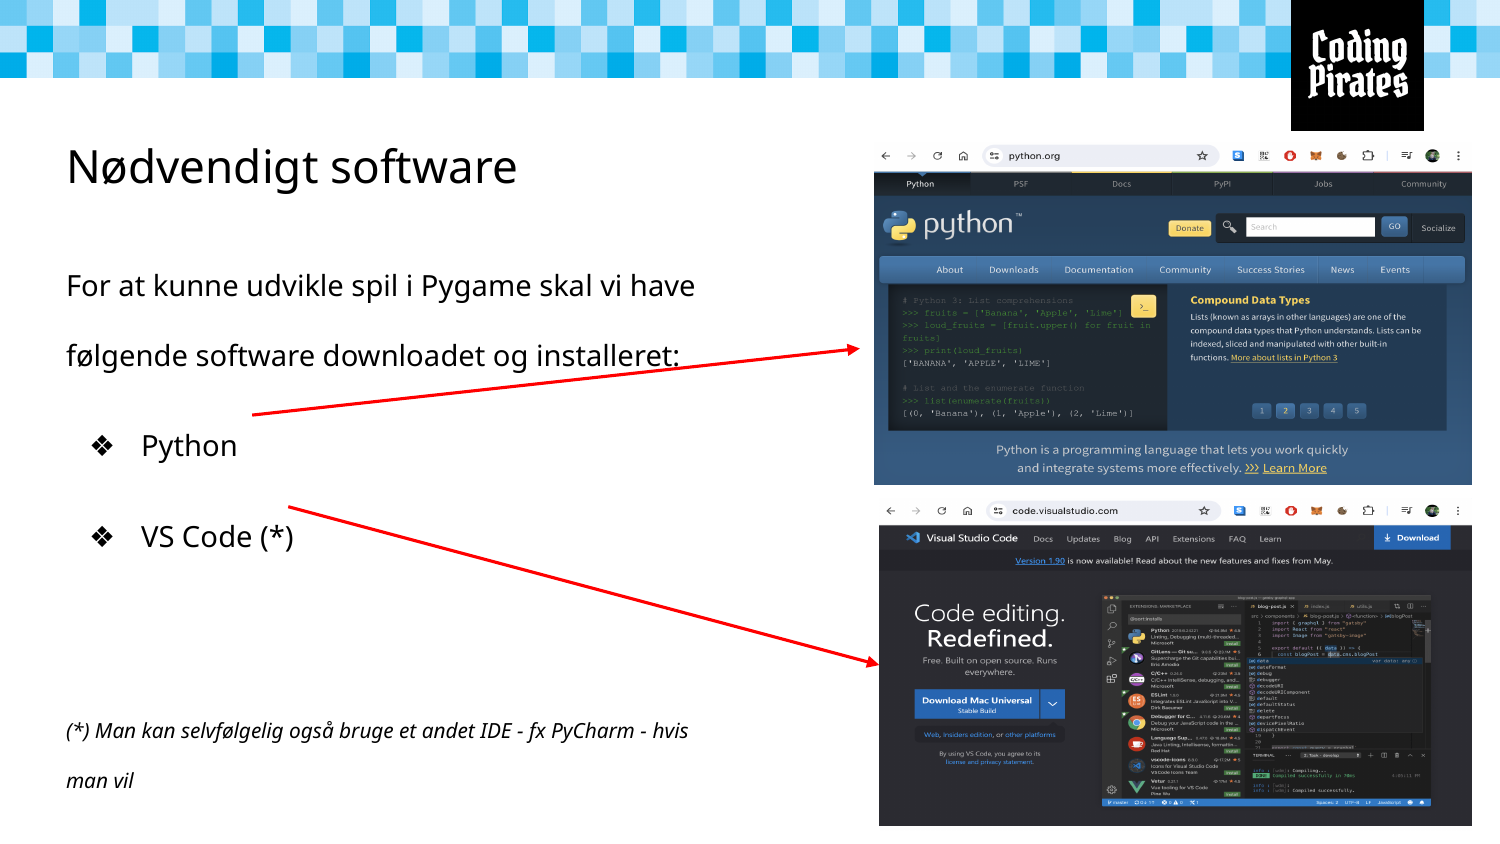

# Nødvendigt software
For at kunne udvikle spil i Pygame skal vi have følgende software downloadet og installeret:
Python
VS Code (*)
(*) Man kan selvfølgelig også bruge et andet IDE - fx PyCharm - hvis man vil